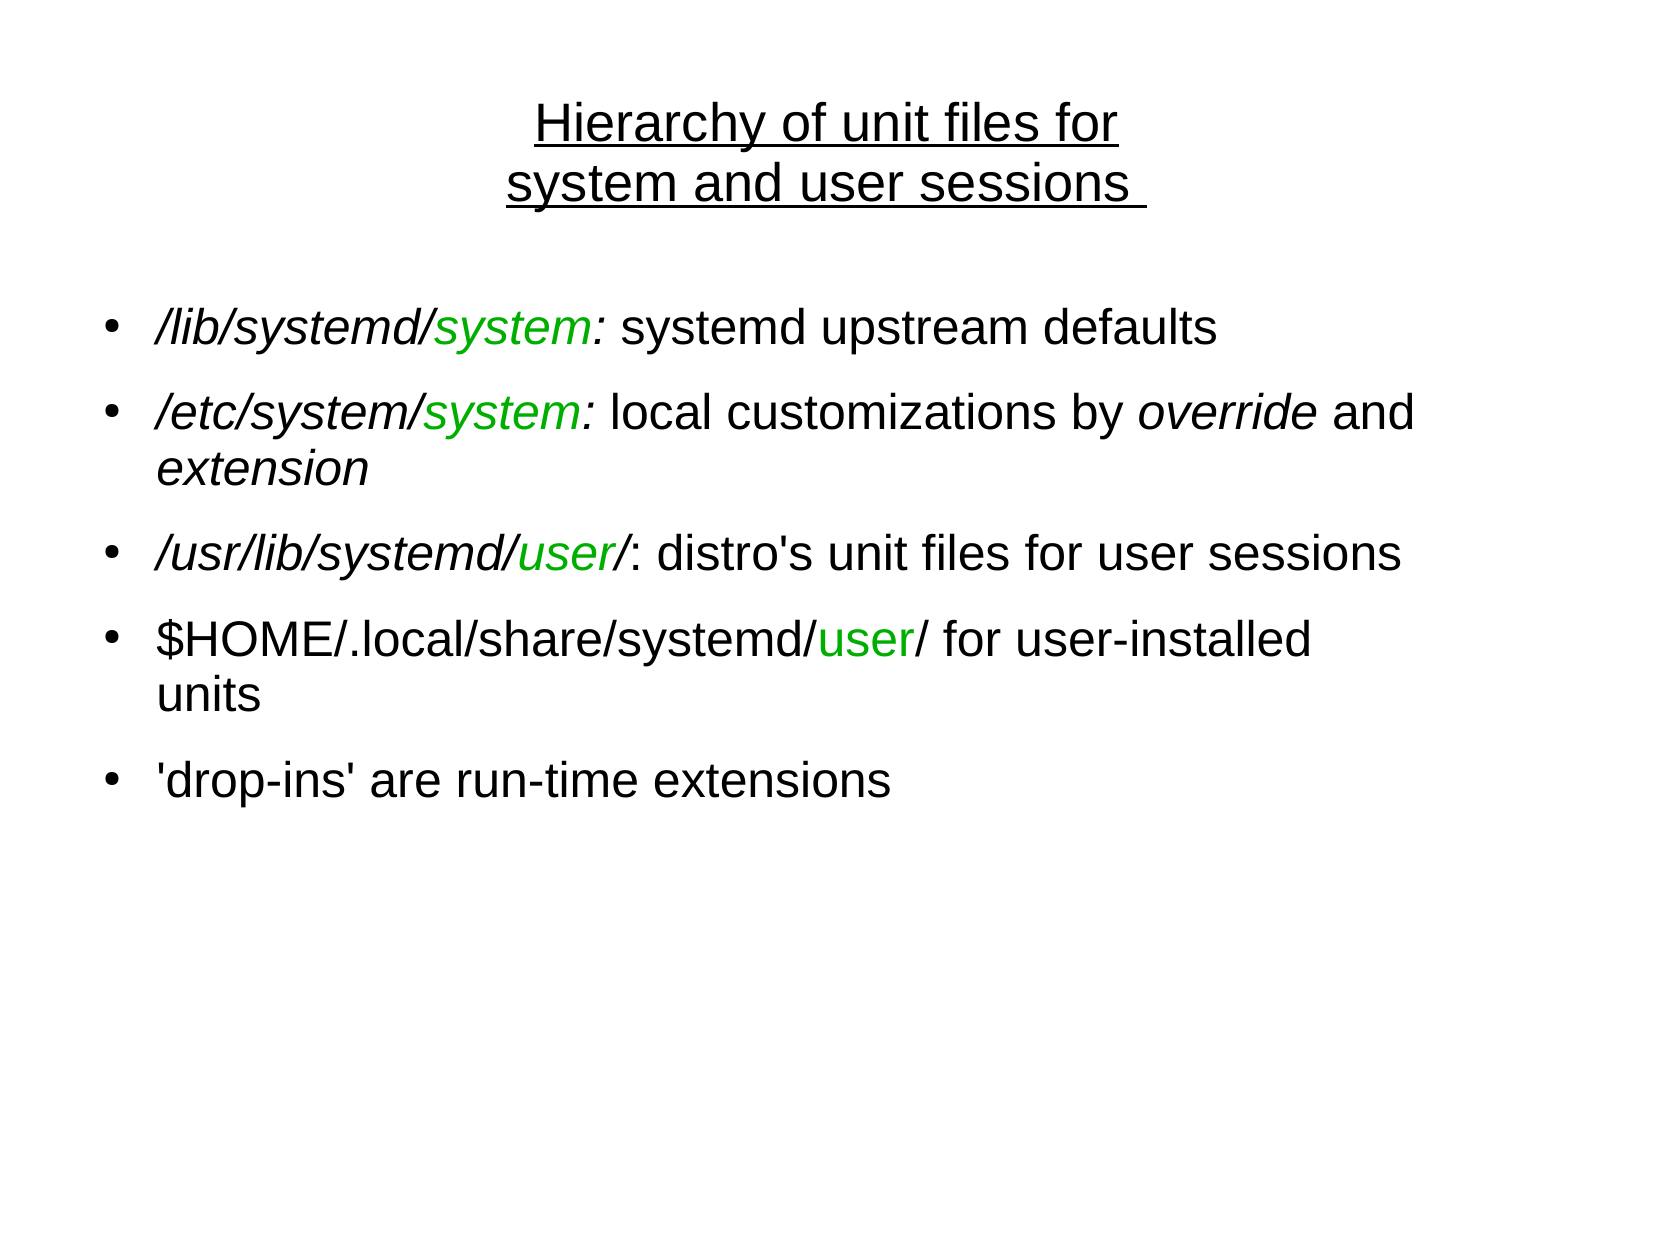

# Hierarchy of unit files for system and user sessions
/lib/systemd/system: systemd upstream defaults
/etc/system/system: local customizations by override and extension
/usr/lib/systemd/user/: distro's unit files for user sessions
$HOME/.local/share/systemd/user/ for user-installed units
'drop-ins' are run-time extensions